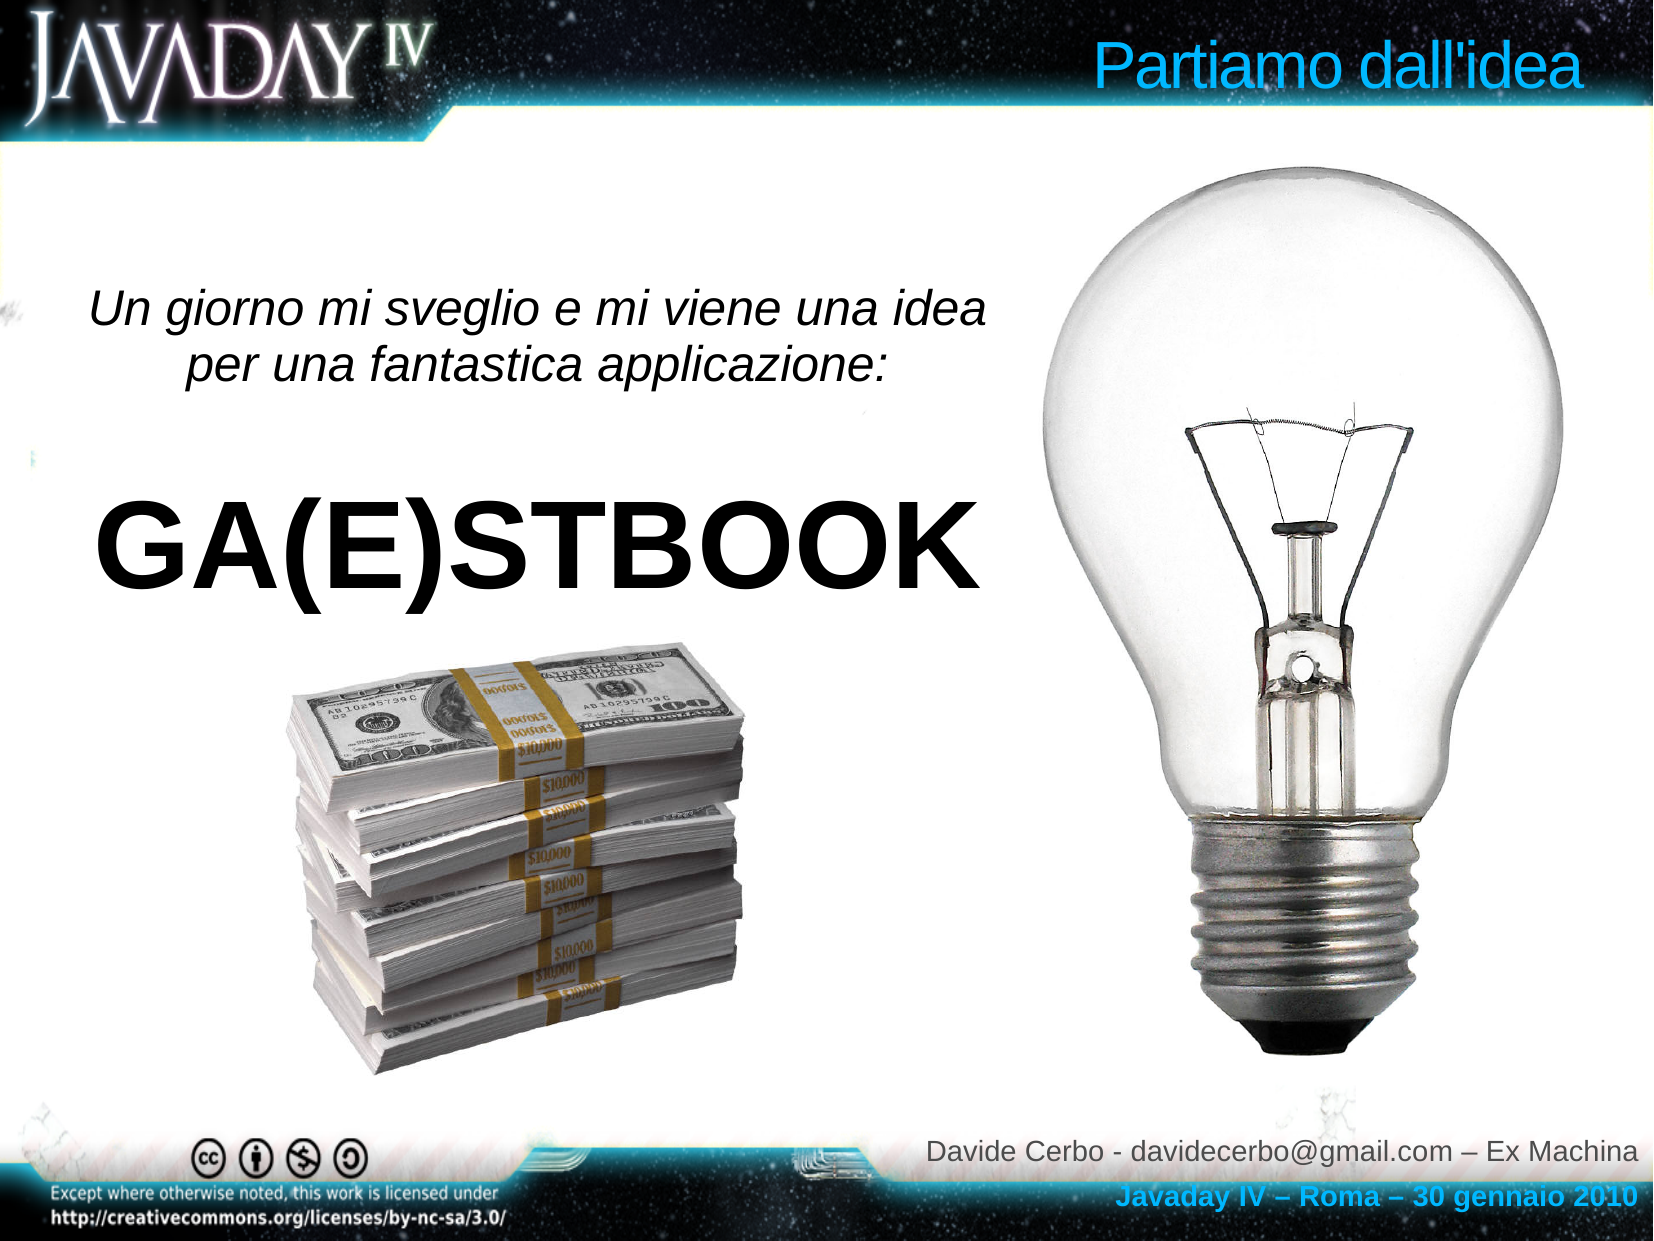

# Partiamo dall'idea
Un giorno mi sveglio e mi viene una idea per una fantastica applicazione:
GA(E)STBOOK